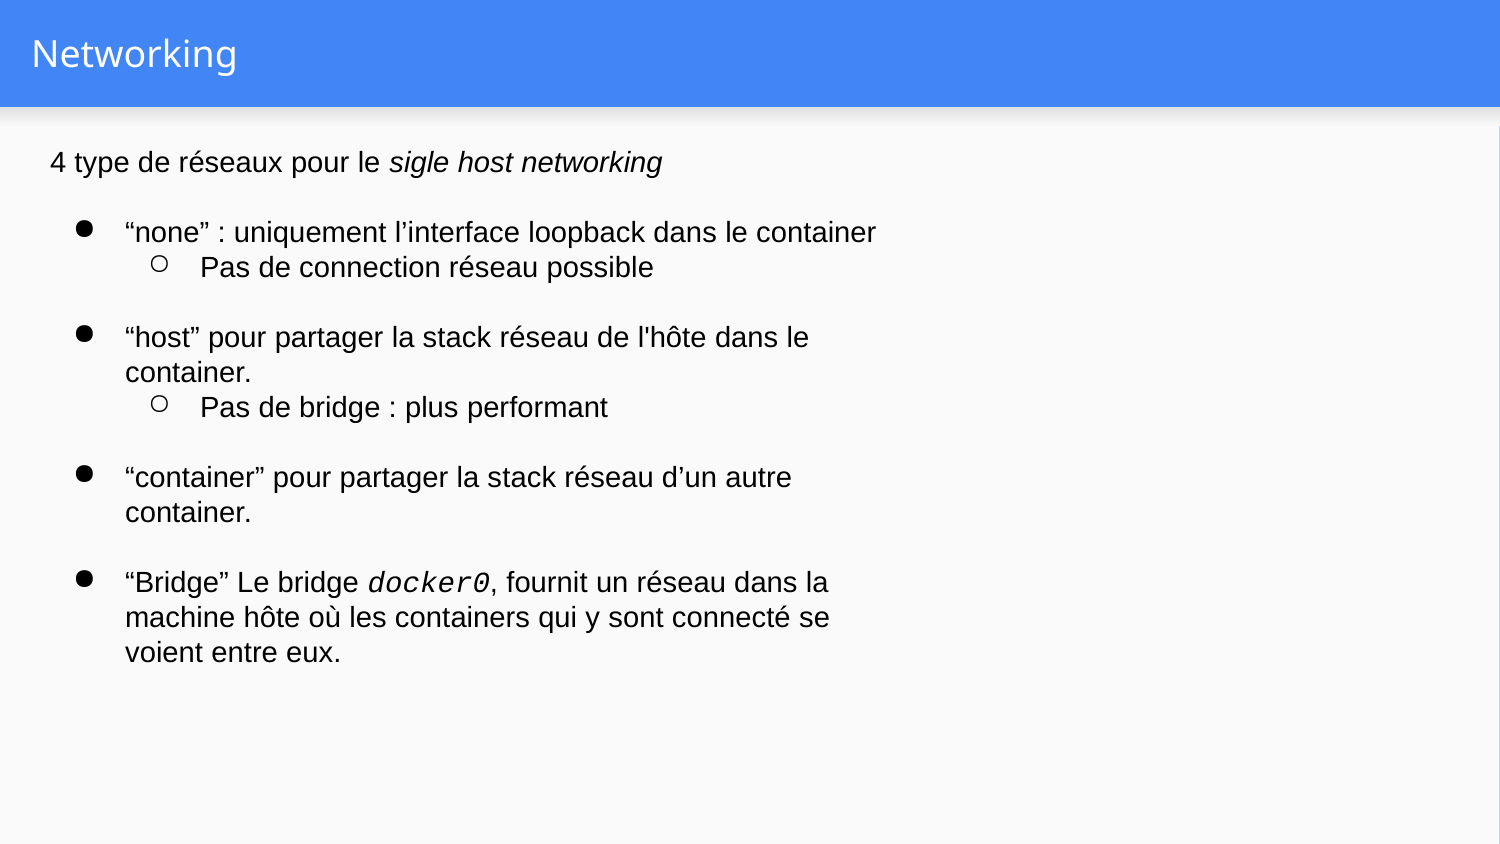

# Networking
4 type de réseaux pour le sigle host networking
“none” : uniquement l’interface loopback dans le container
Pas de connection réseau possible
“host” pour partager la stack réseau de l'hôte dans le container.
Pas de bridge : plus performant
“container” pour partager la stack réseau d’un autre container.
“Bridge” Le bridge docker0, fournit un réseau dans la machine hôte où les containers qui y sont connecté se voient entre eux.